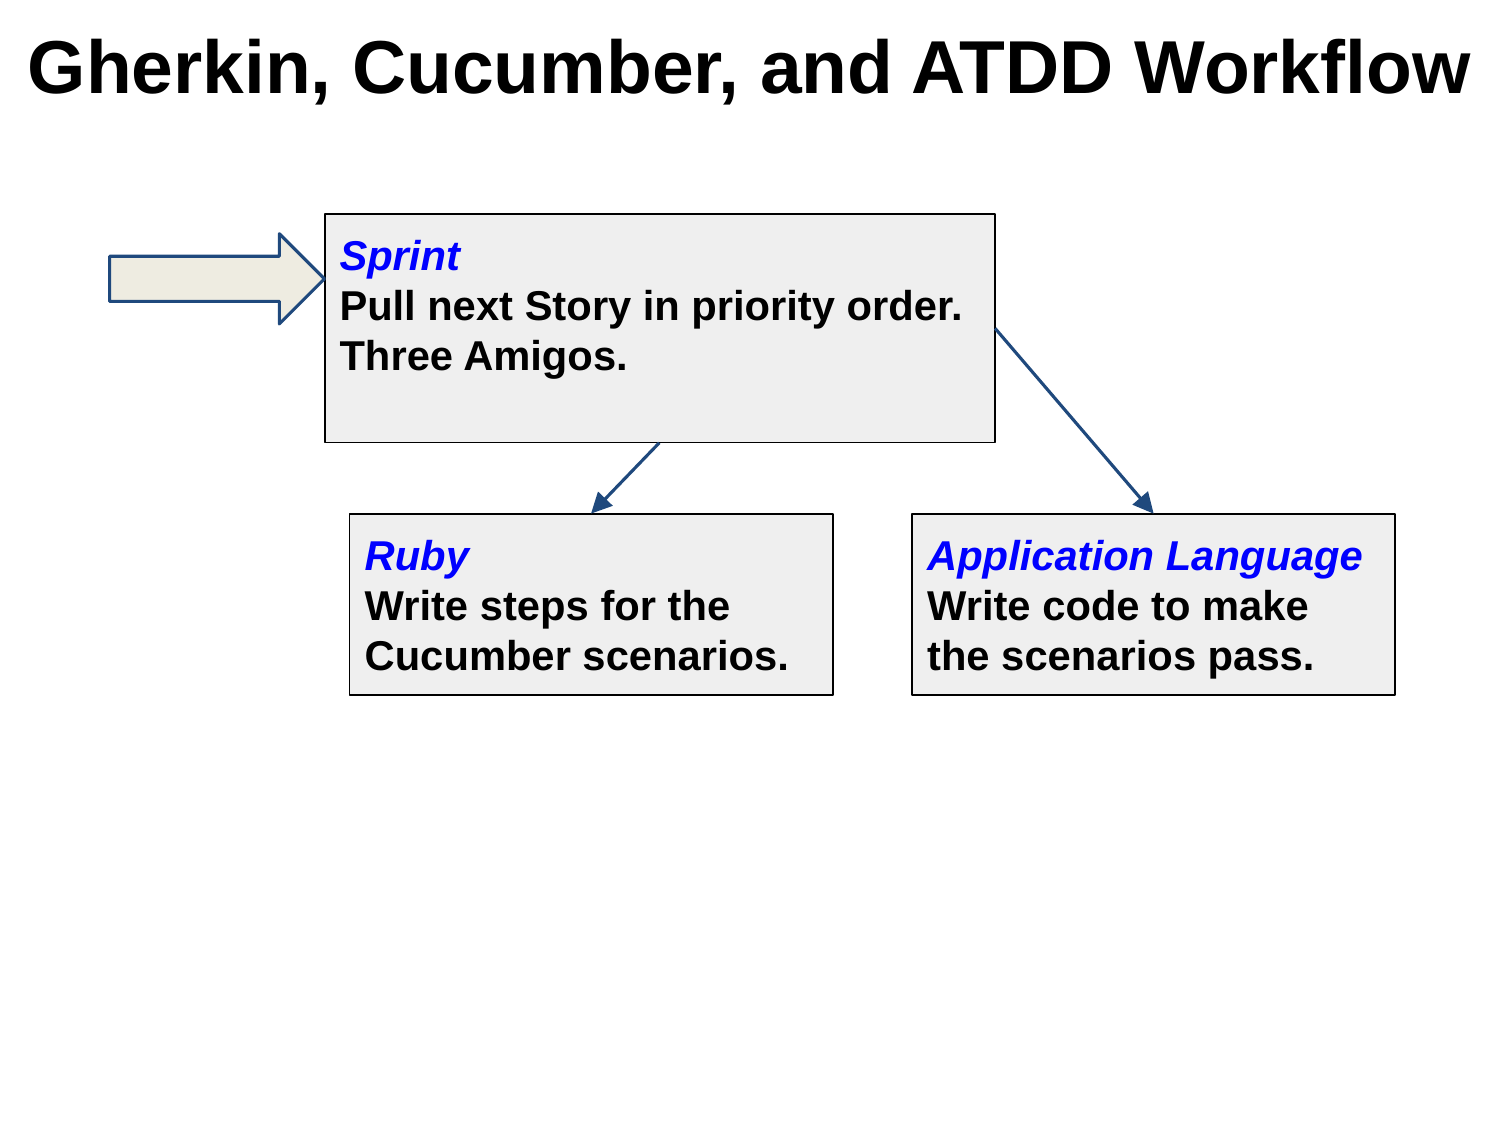

Gherkin, Cucumber, and ATDD Workflow
Sprint
Pull next Story in priority order.
Three Amigos.
Ruby
Write steps for the Cucumber scenarios.
Application Language
Write code to make the scenarios pass.